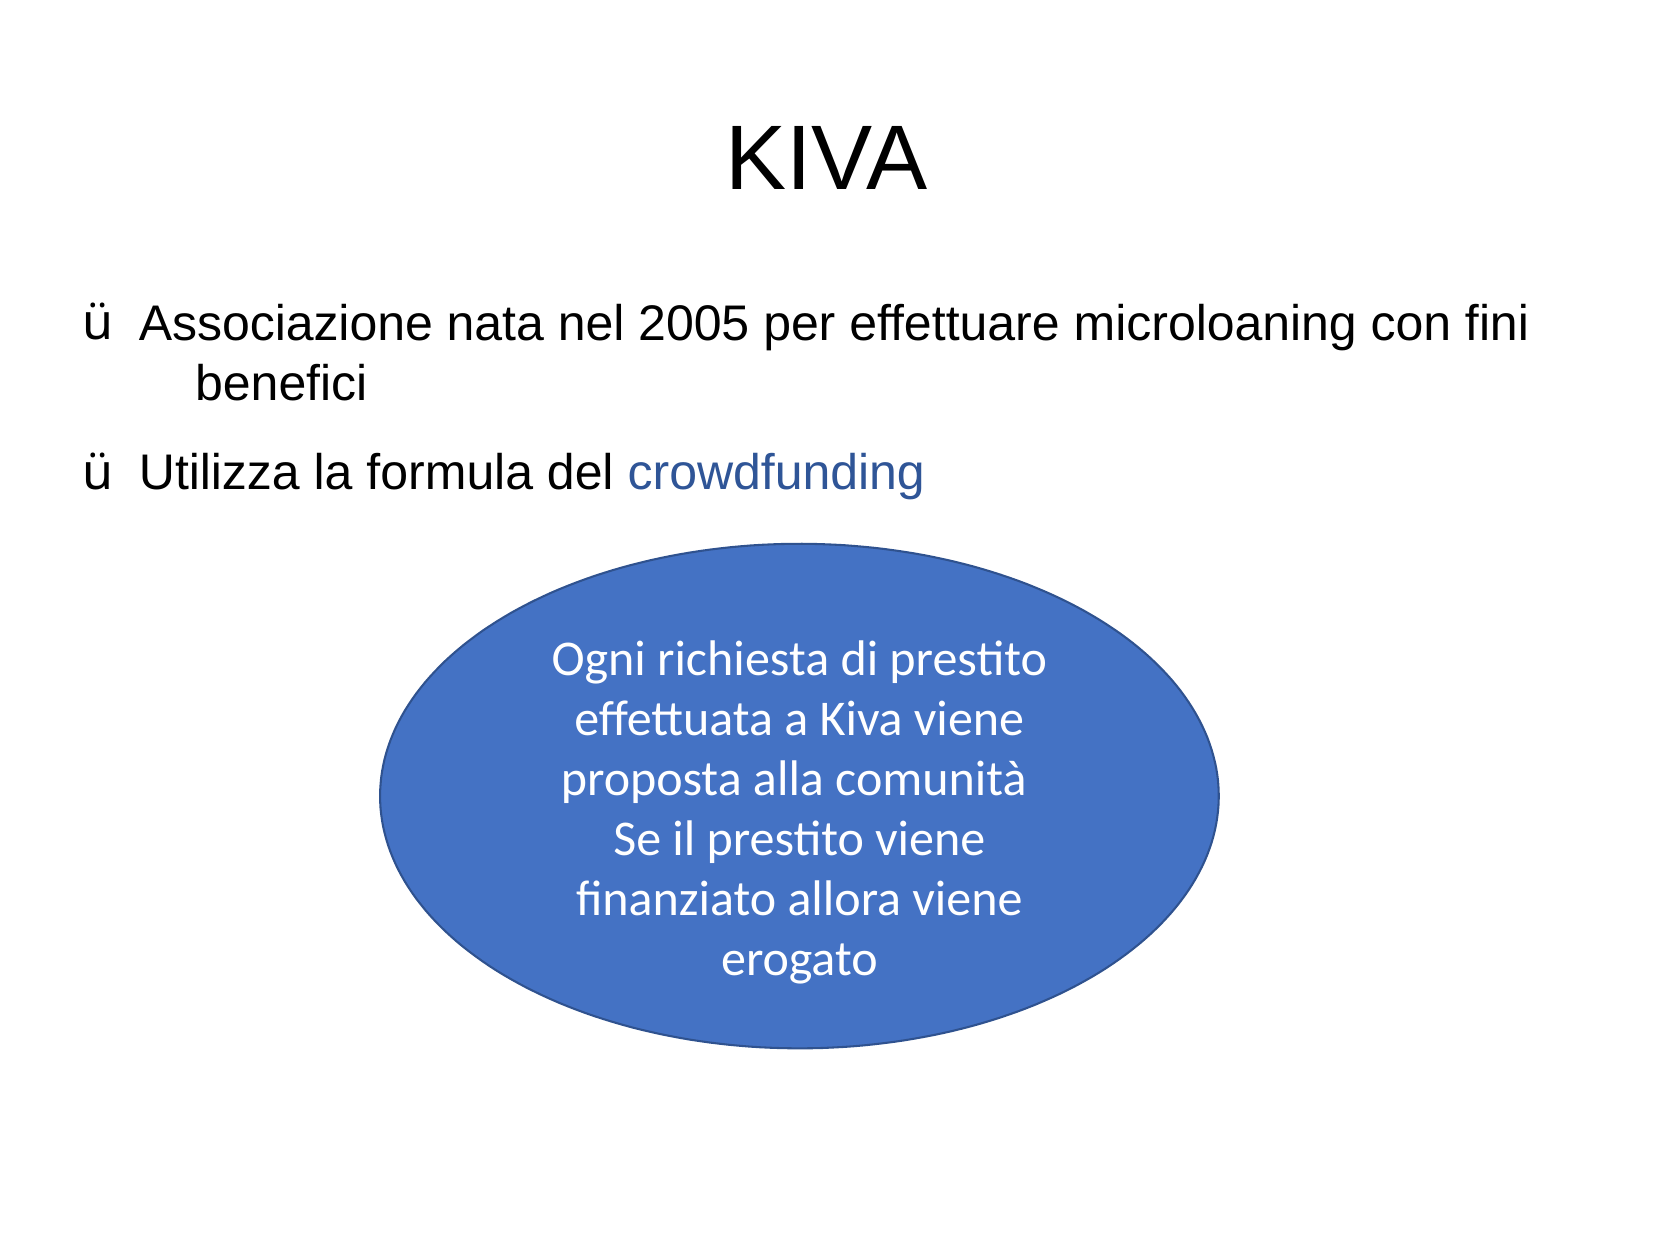

KIVA
Associazione nata nel 2005 per effettuare microloaning con fini benefici
Utilizza la formula del crowdfunding
Ogni richiesta di prestito effettuata a Kiva viene proposta alla comunità
Se il prestito viene finanziato allora viene erogato